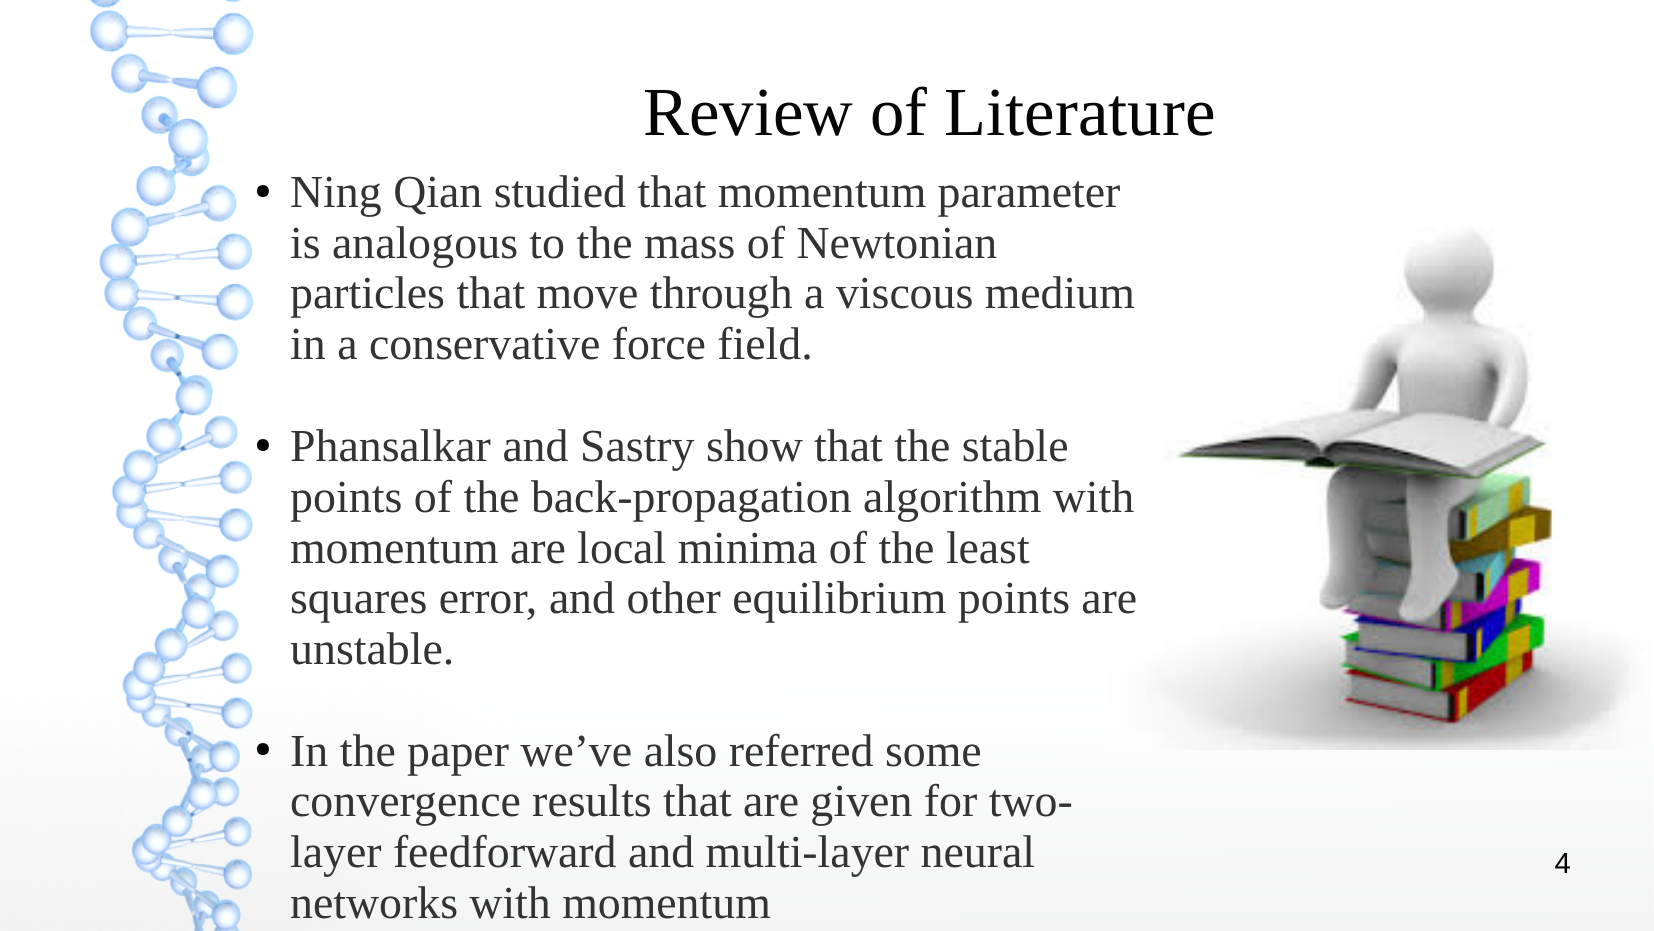

# Review of Literature
Ning Qian studied that momentum parameter is analogous to the mass of Newtonian particles that move through a viscous medium in a conservative force field.
Phansalkar and Sastry show that the stable points of the back-propagation algorithm with momentum are local minima of the least squares error, and other equilibrium points are unstable.
In the paper we’ve also referred some convergence results that are given for two-layer feedforward and multi-layer neural networks with momentum
4